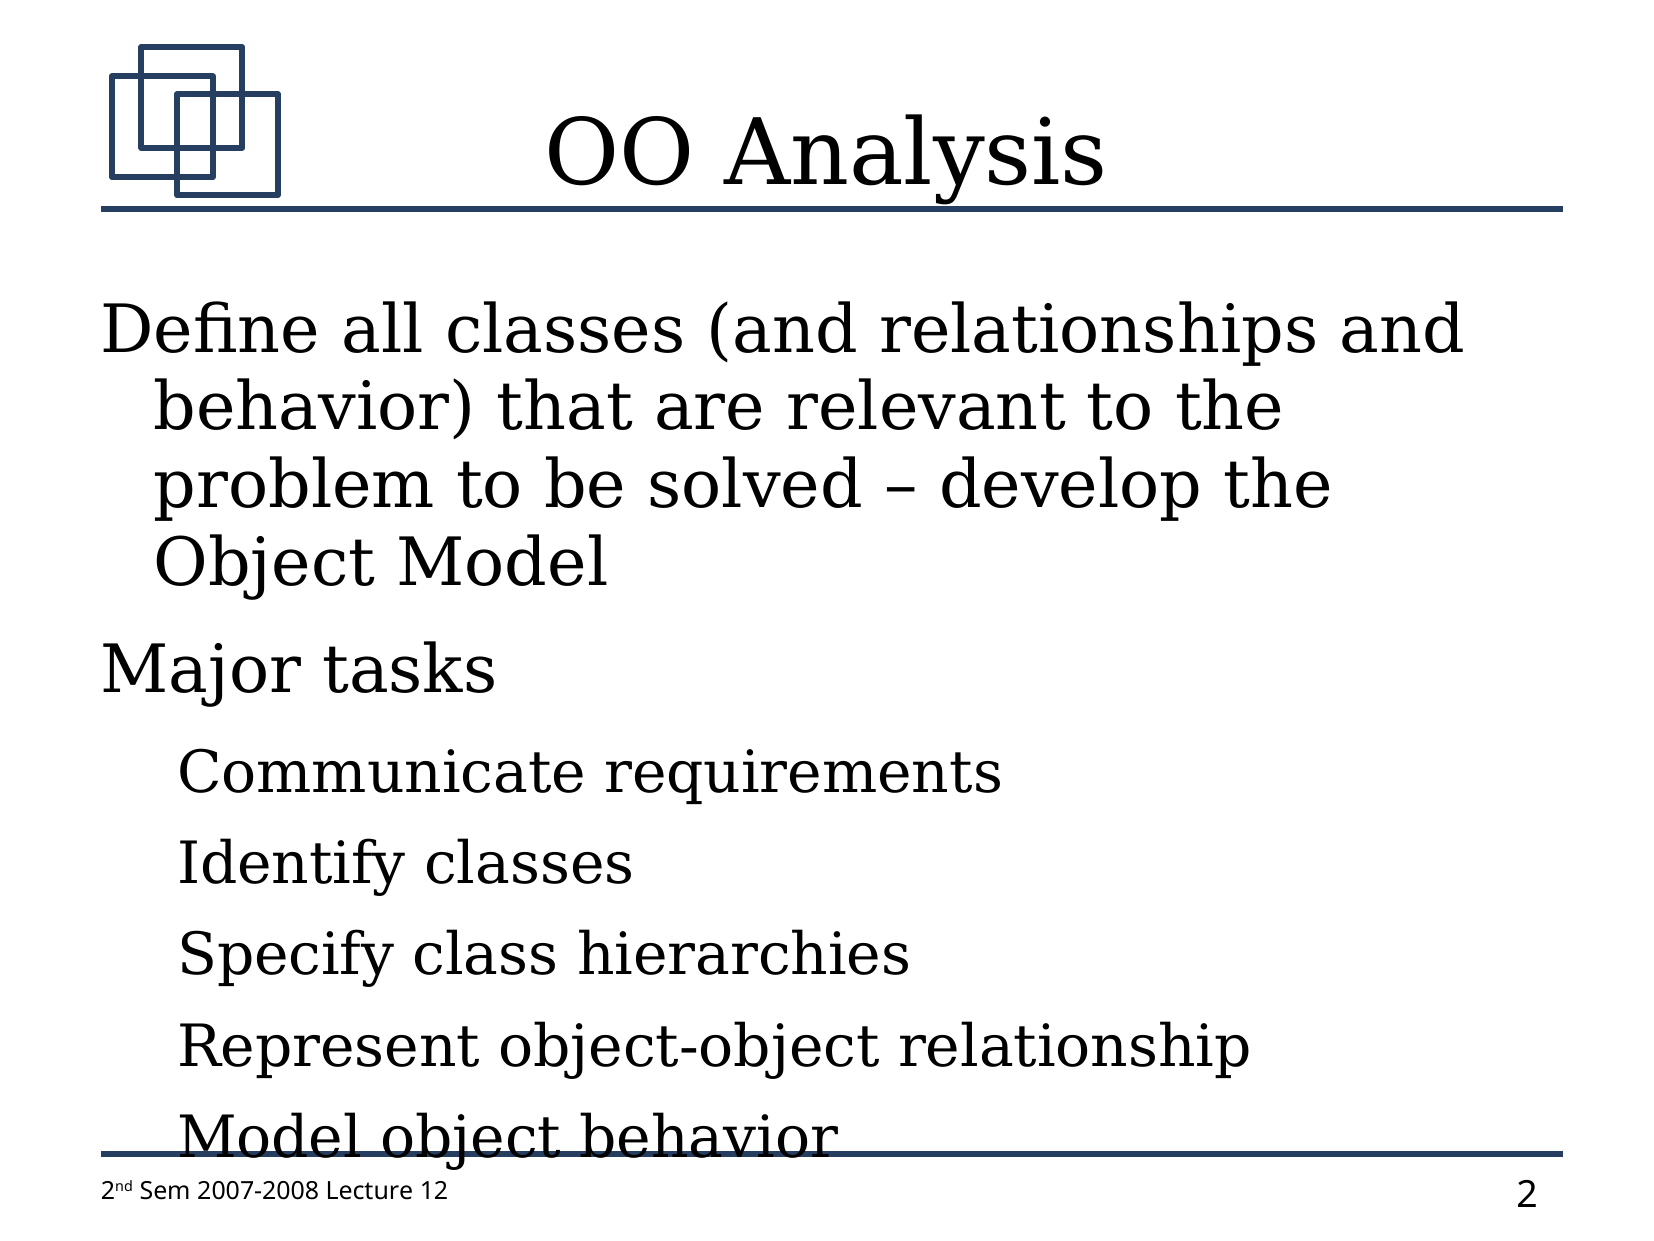

# OO Analysis
Define all classes (and relationships and behavior) that are relevant to the problem to be solved – develop the Object Model
Major tasks
Communicate requirements
Identify classes
Specify class hierarchies
Represent object-object relationship
Model object behavior